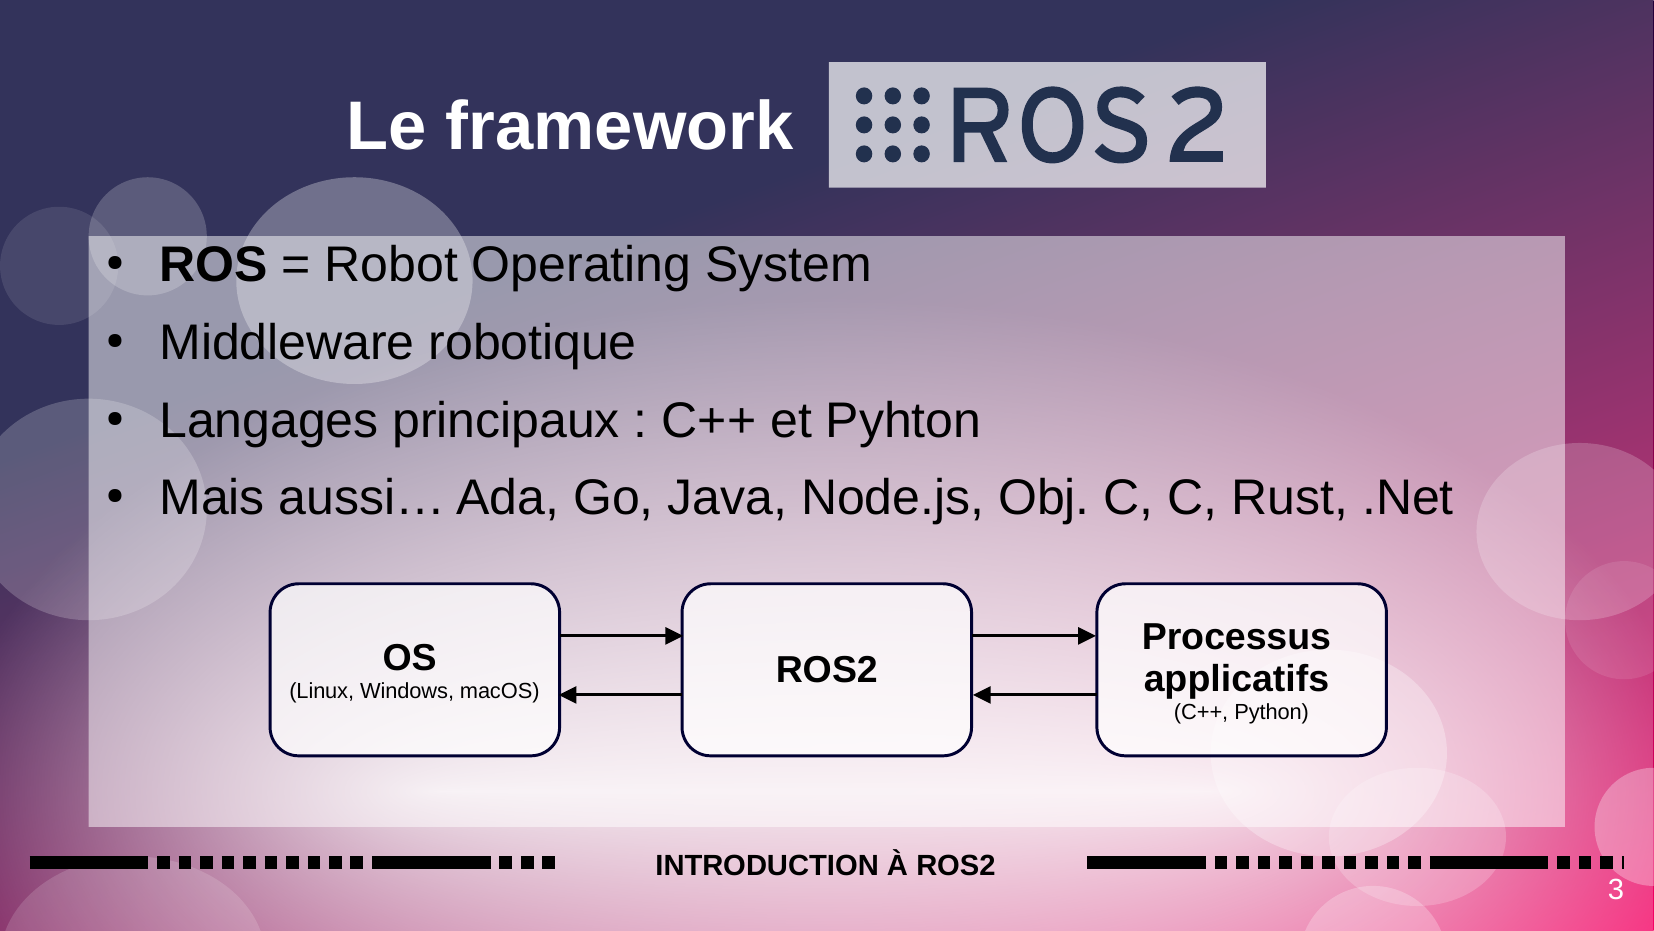

# Le framework
ROS = Robot Operating System
Middleware robotique
Langages principaux : C++ et Pyhton
Mais aussi… Ada, Go, Java, Node.js, Obj. C, C, Rust, .Net
OS
(Linux, Windows, macOS)
ROS2
Processus
applicatifs
(C++, Python)